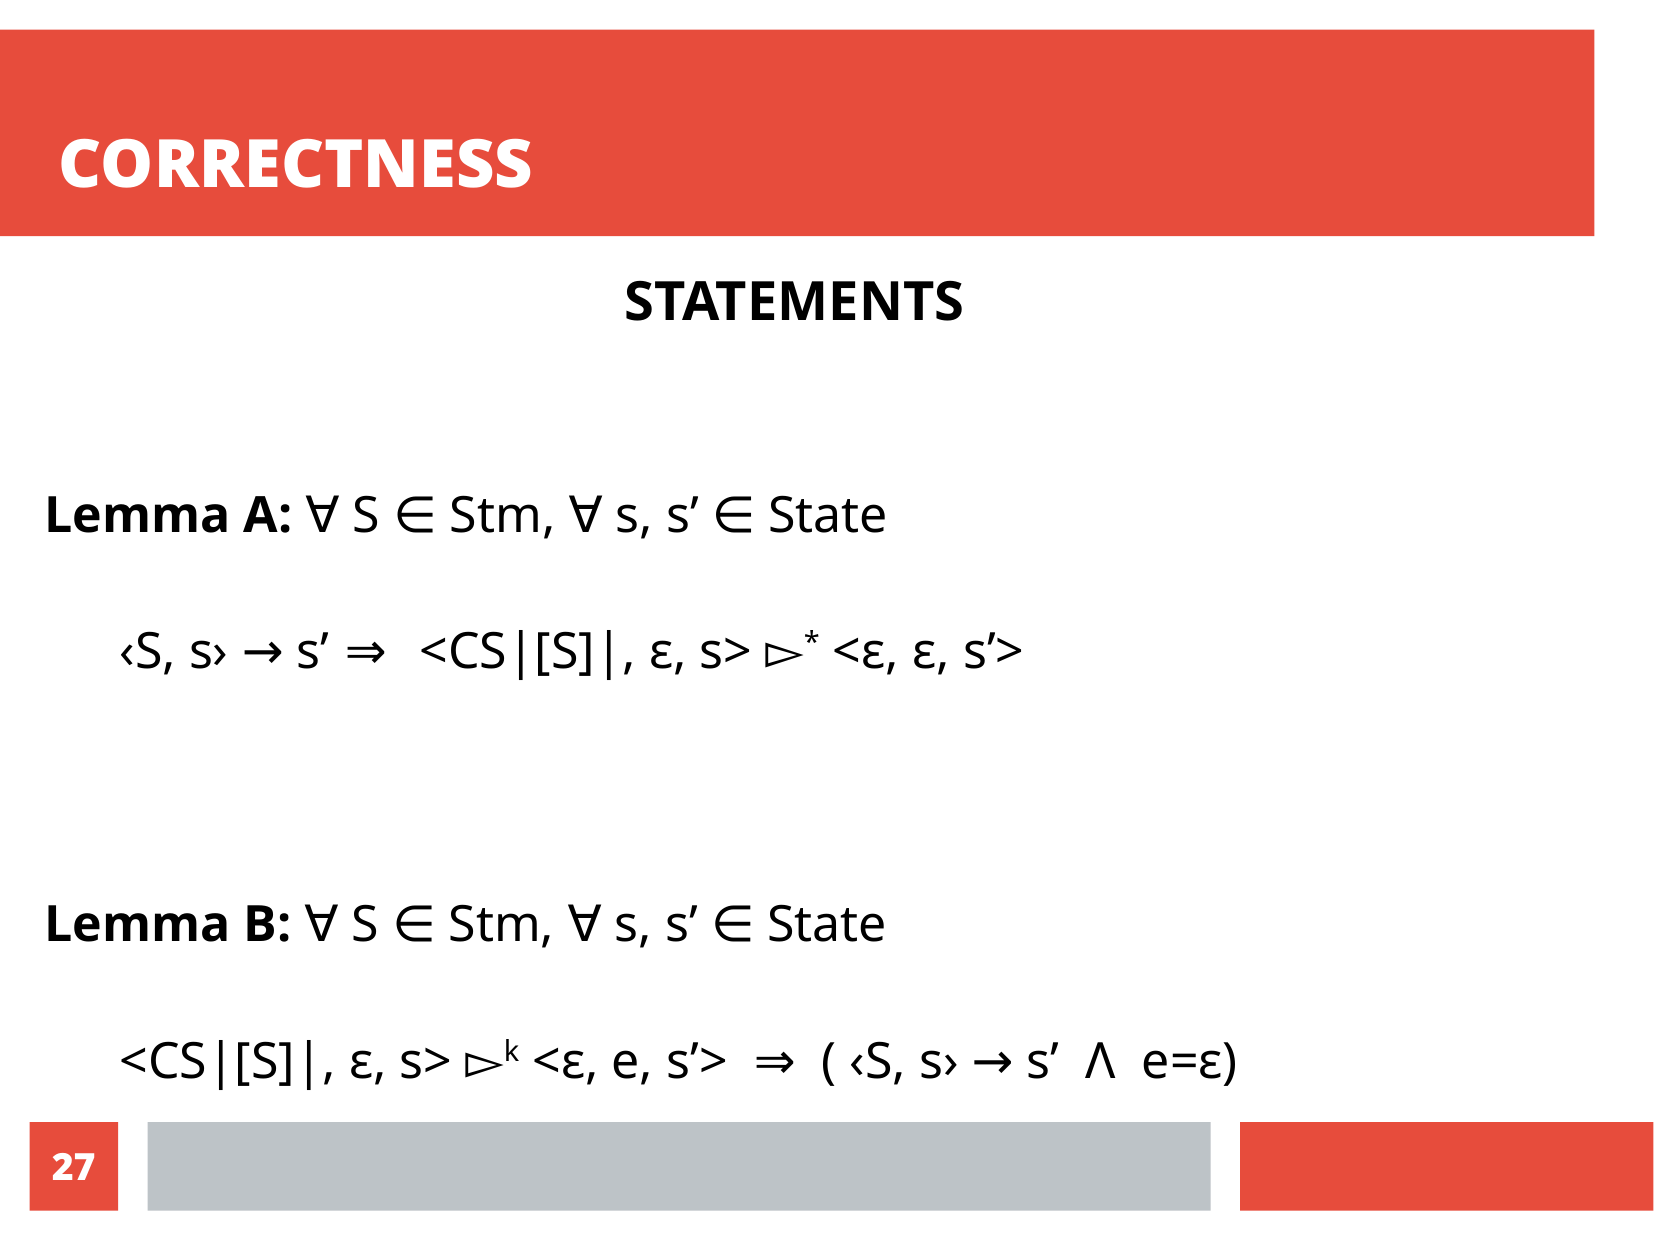

# CORRECTNESS
STATEMENTS
Lemma A: ∀ S ∈ Stm, ∀ s, s’ ∈ State
	‹S, s› → s’	⇒	<CS|[S]|, ε, s> ▻* <ε, ε, s’>
Lemma B: ∀ S ∈ Stm, ∀ s, s’ ∈ State
	<CS|[S]|, ε, s> ▻k <ε, e, s’> ⇒ ( ‹S, s› → s’ Ʌ e=ε)
27